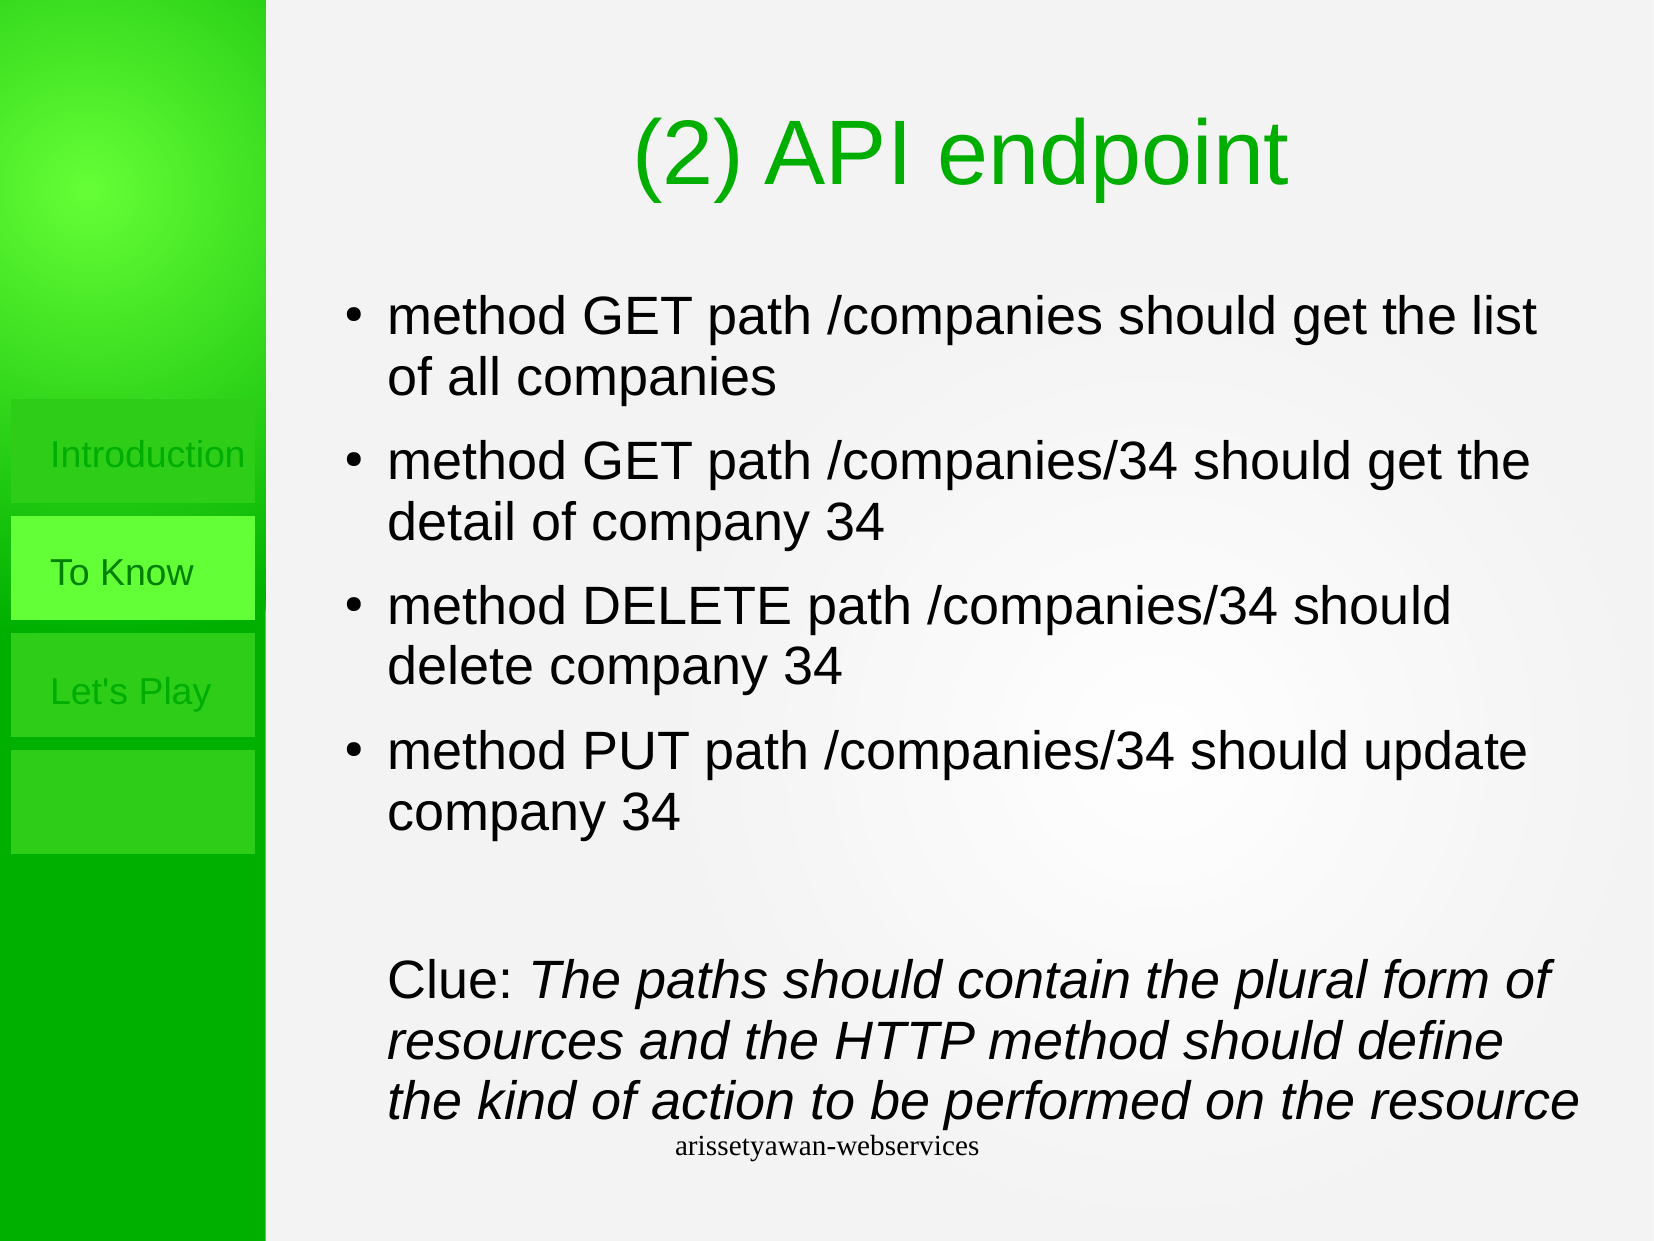

# (2) API endpoint
method GET path /companies should get the list of all companies
method GET path /companies/34 should get the detail of company 34
method DELETE path /companies/34 should delete company 34
method PUT path /companies/34 should update company 34
Clue: The paths should contain the plural form of resources and the HTTP method should define the kind of action to be performed on the resource
Introduction
To Know
Let's Play
arissetyawan-webservices